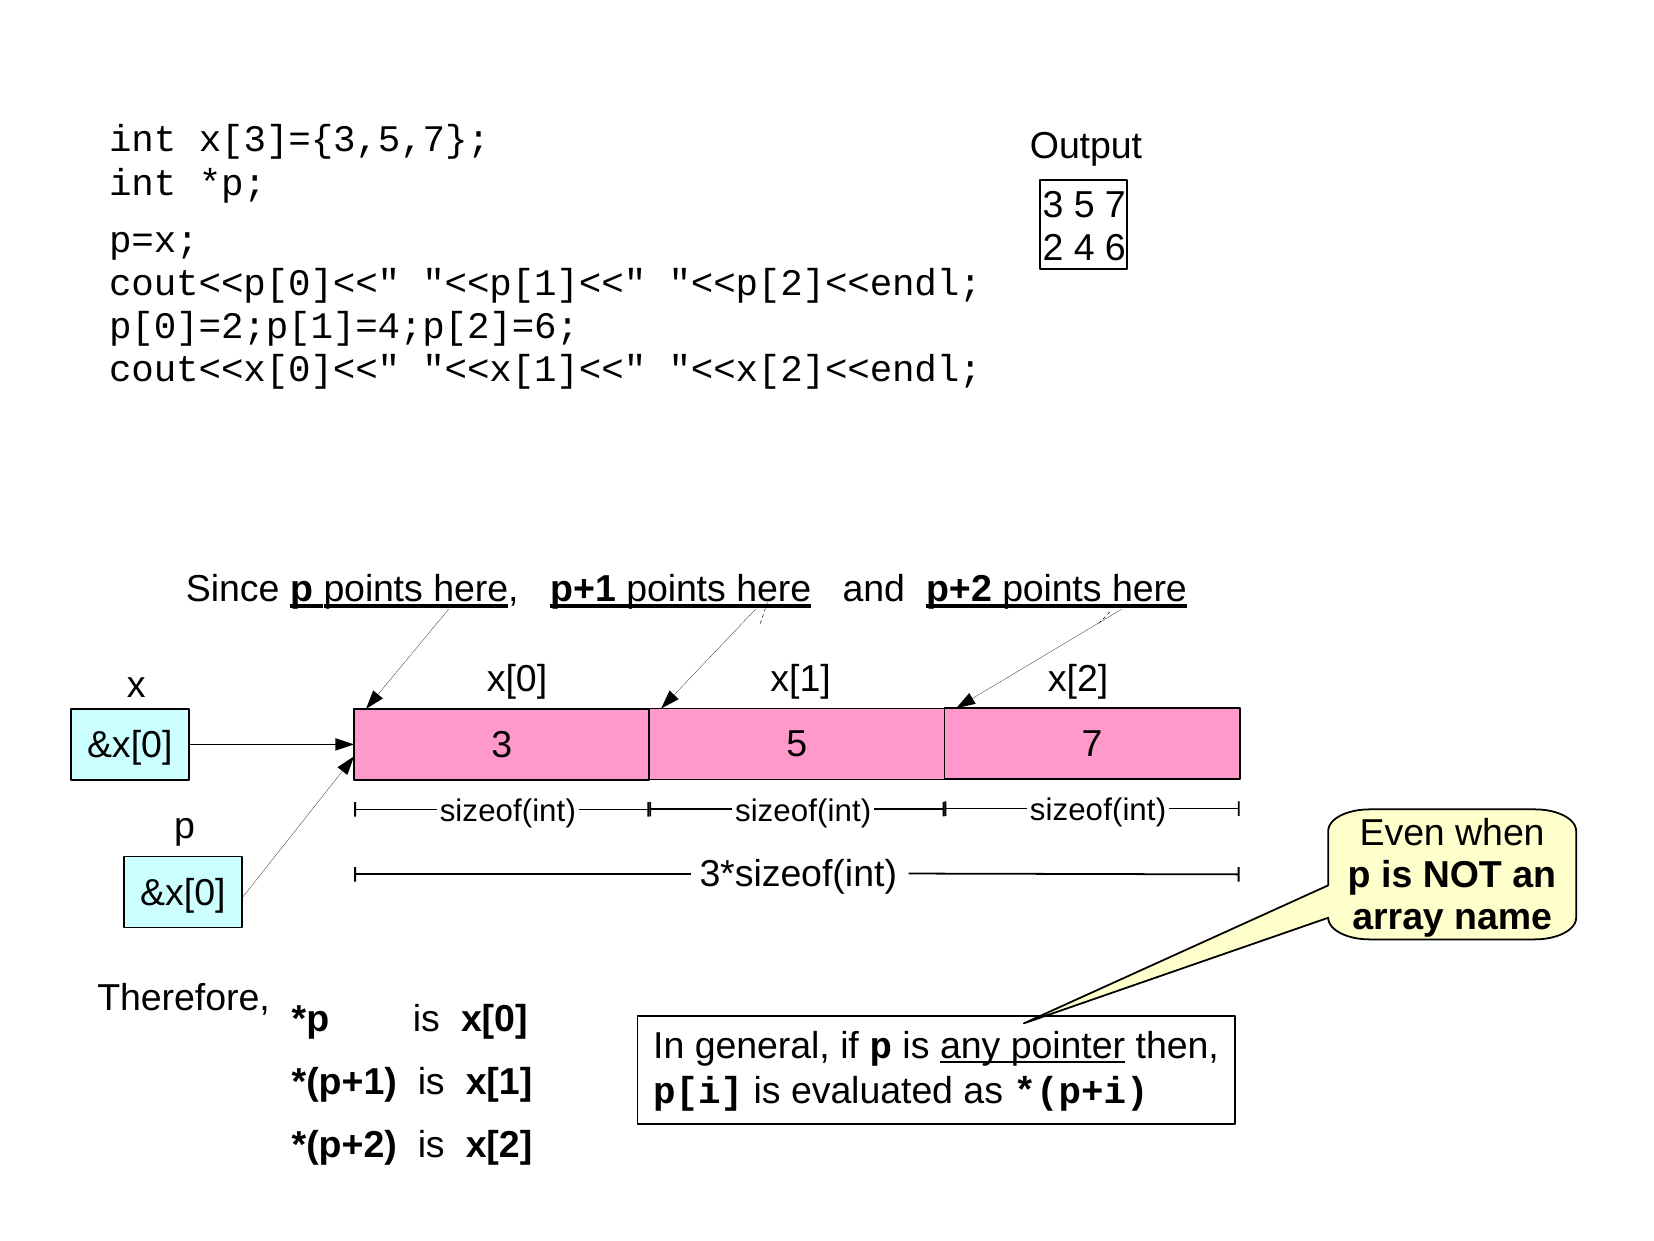

int	x[3]={3,5,7};
int	*p;
p=x;
cout<<p[0]<<" "<<p[1]<<" "<<p[2]<<endl; p[0]=2;p[1]=4;p[2]=6;
cout<<x[0]<<" "<<x[1]<<" "<<x[2]<<endl;
Output
3 5 7
2 4 6
Since p points here,
p+1 points here
and	p+2 points here
x[0]
x[1]
x[2]
x
7
5
&x[0]
3
sizeof(int)
sizeof(int)
sizeof(int)
p
Even when
p is NOT an
array name
3*sizeof(int)
&x[0]
Therefore,
*p is x[0]
*(p+1) is x[1]
*(p+2) is x[2]
In general, if p is any pointer then,
p[i] is evaluated as *(p+i)